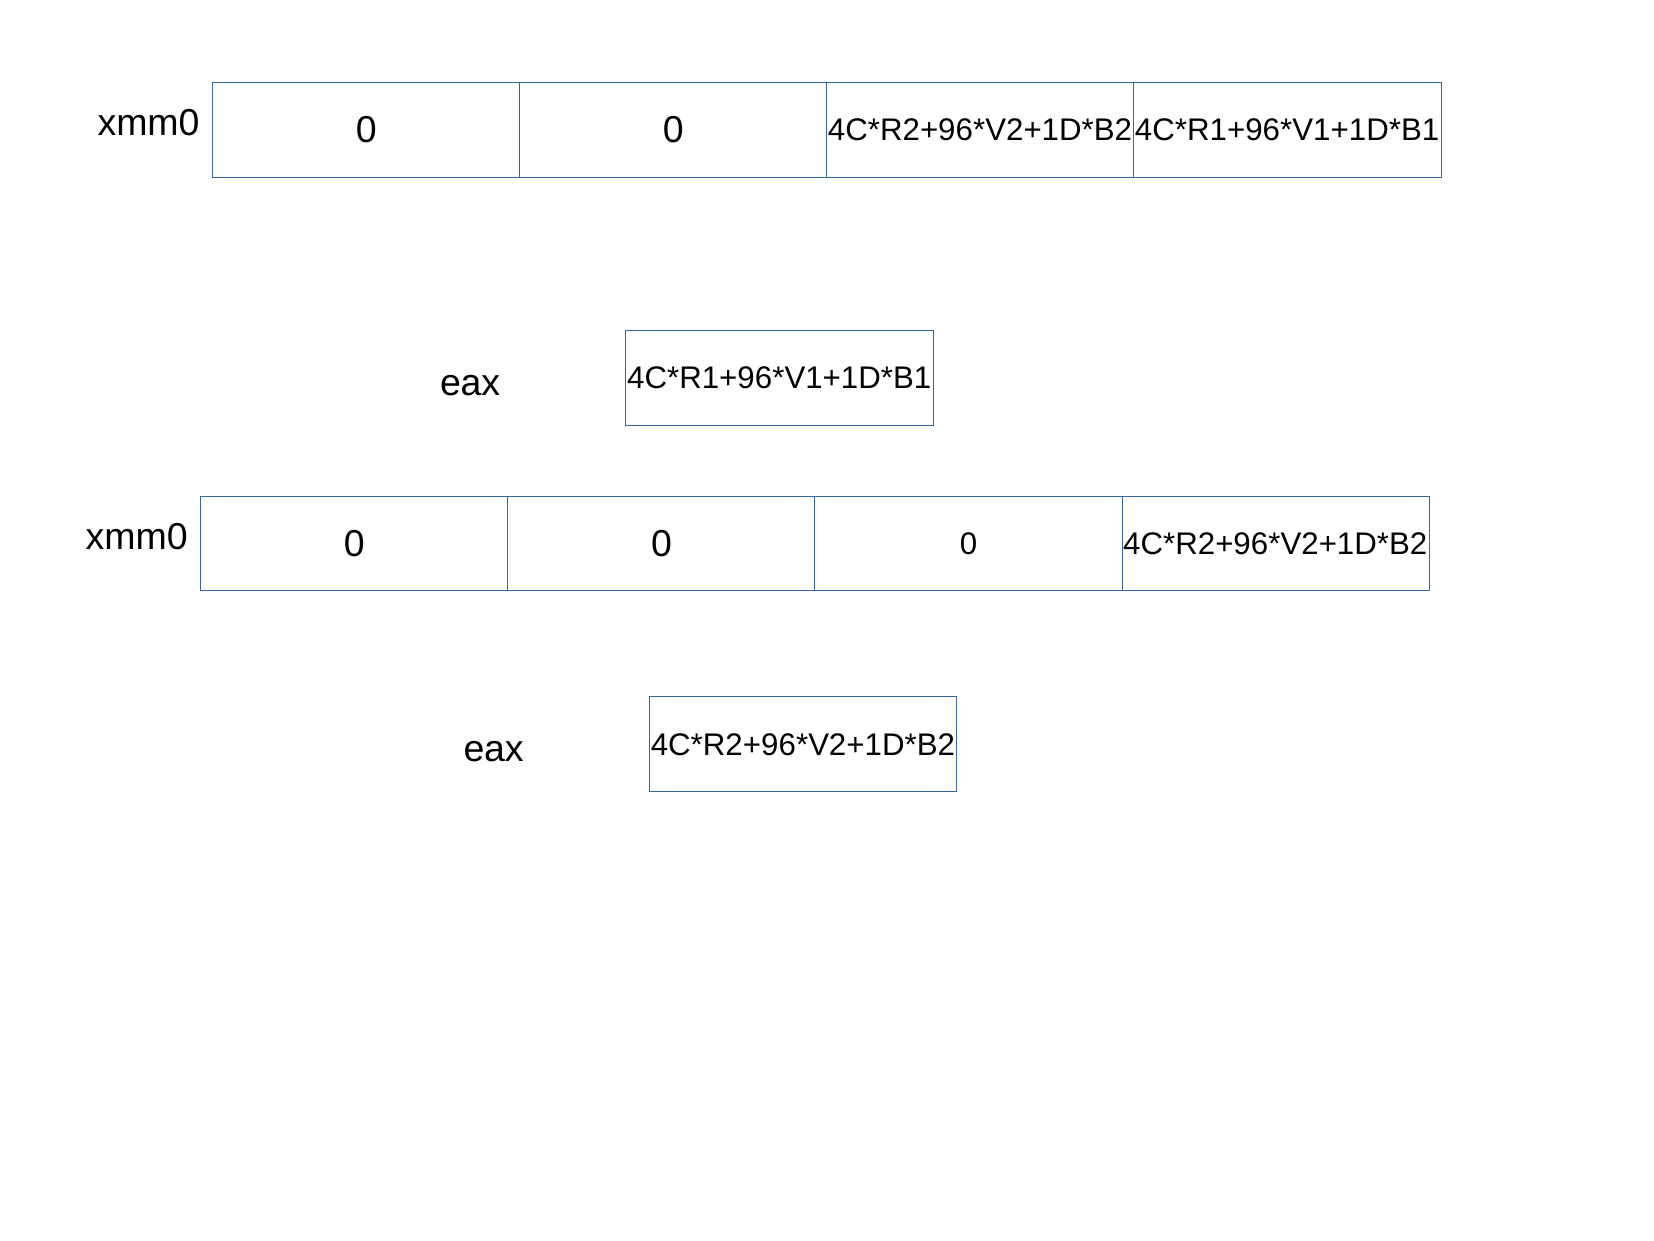

0
0
4C*R2+96*V2+1D*B2
4C*R1+96*V1+1D*B1
xmm0
4C*R1+96*V1+1D*B1
eax
0
0
0
4C*R2+96*V2+1D*B2
xmm0
4C*R2+96*V2+1D*B2
eax